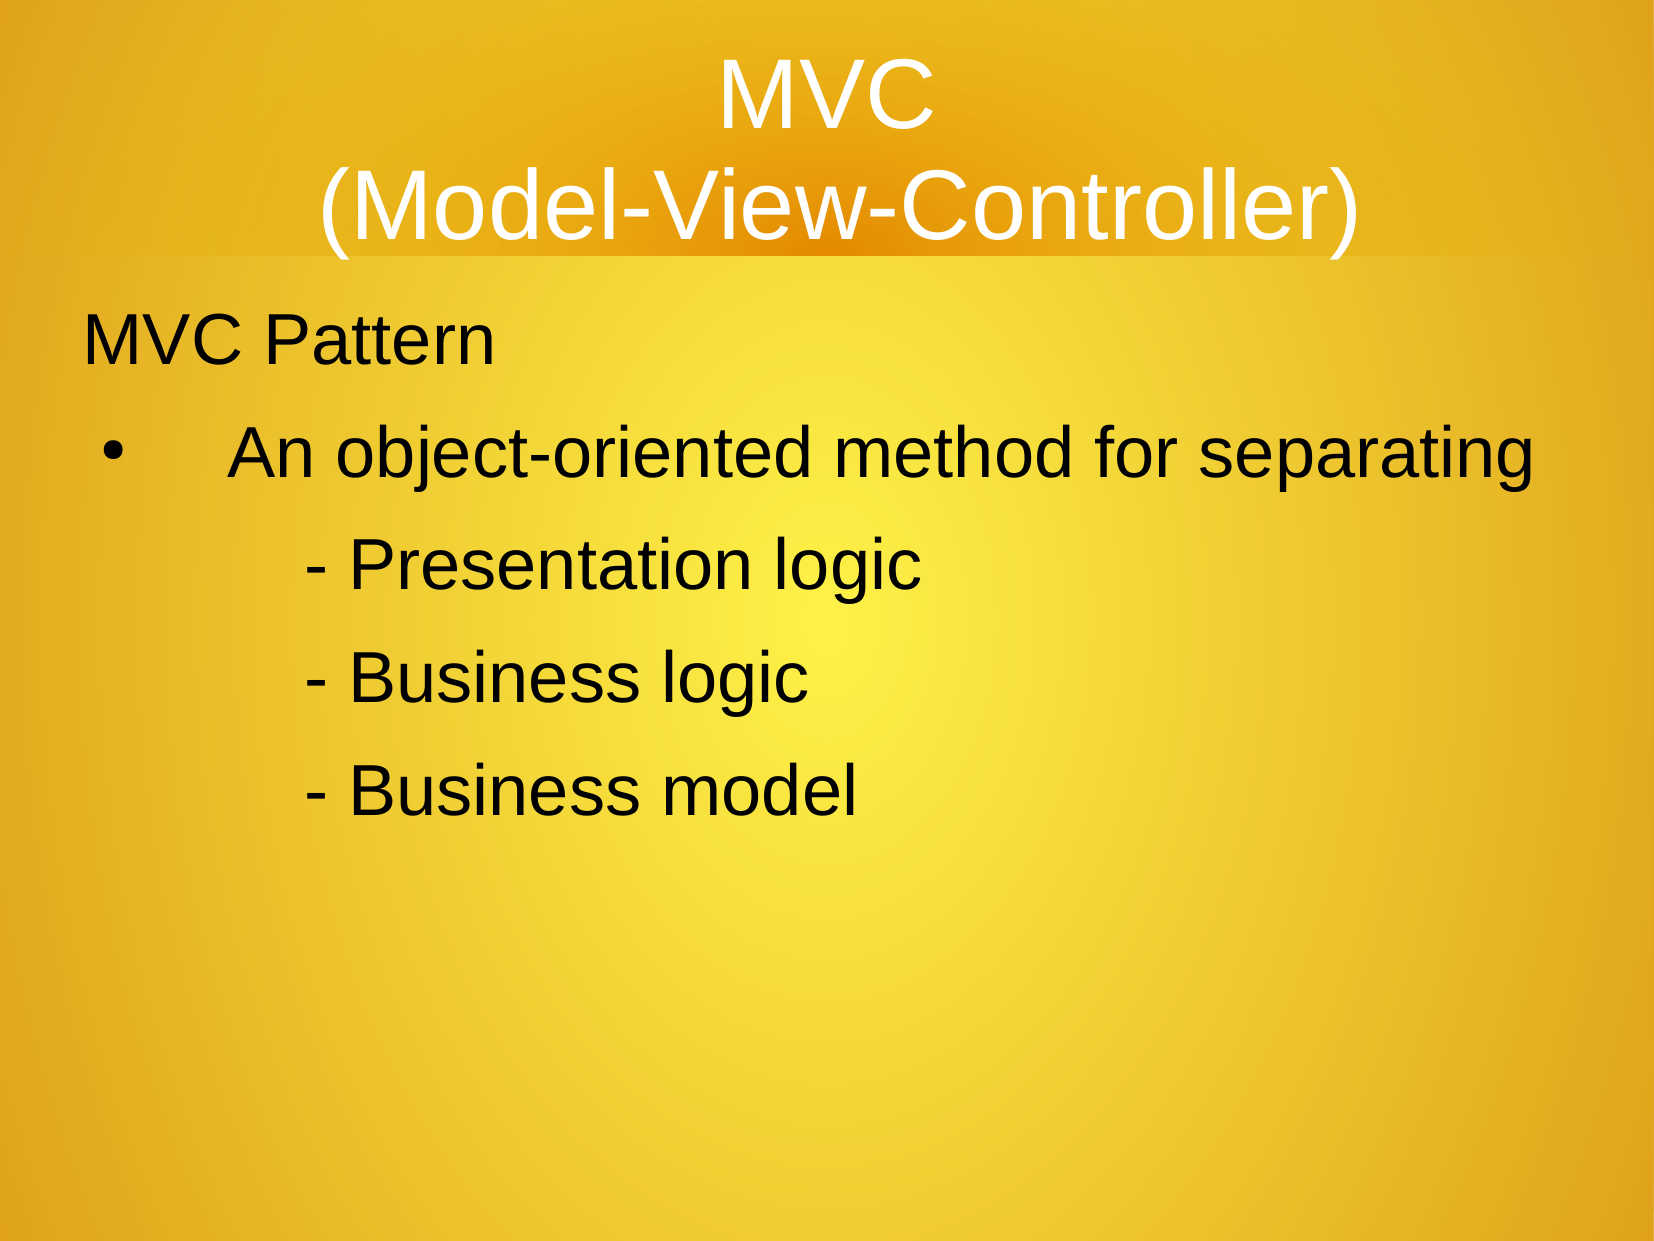

# MVC (Model-View-Controller)
MVC Pattern
 	An object-oriented method for separating
 	 	 	- Presentation logic
 	 		- Business logic
 	 		- Business model